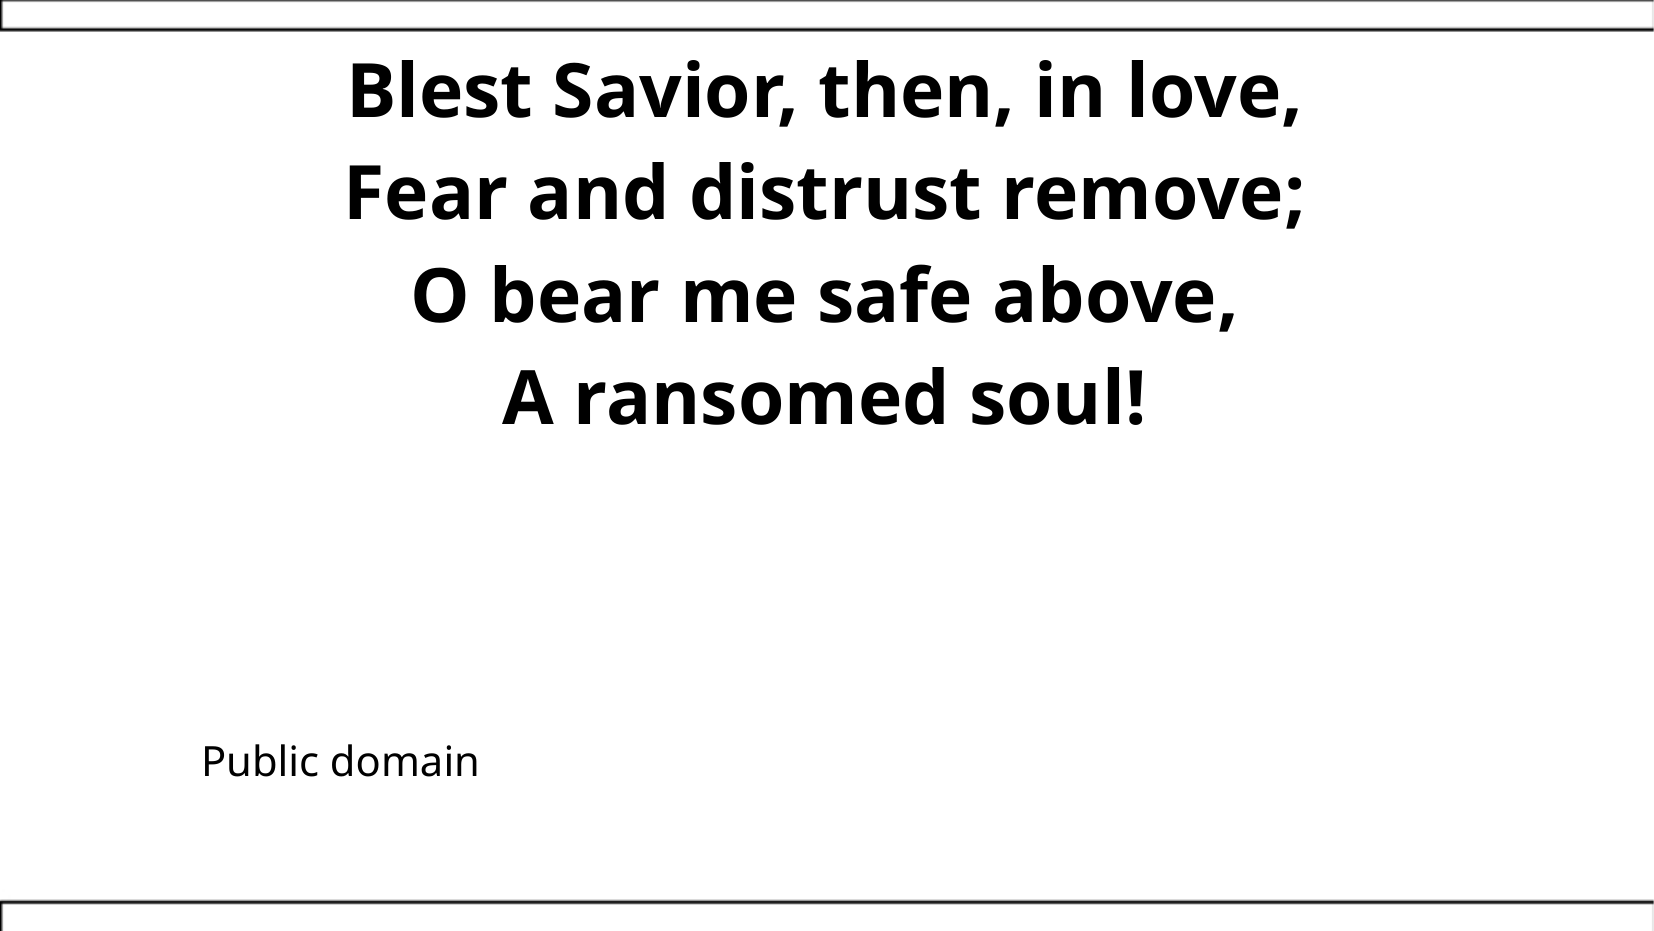

Blest Savior, then, in love,
Fear and distrust remove;
O bear me safe above,
A ransomed soul!
 Public domain